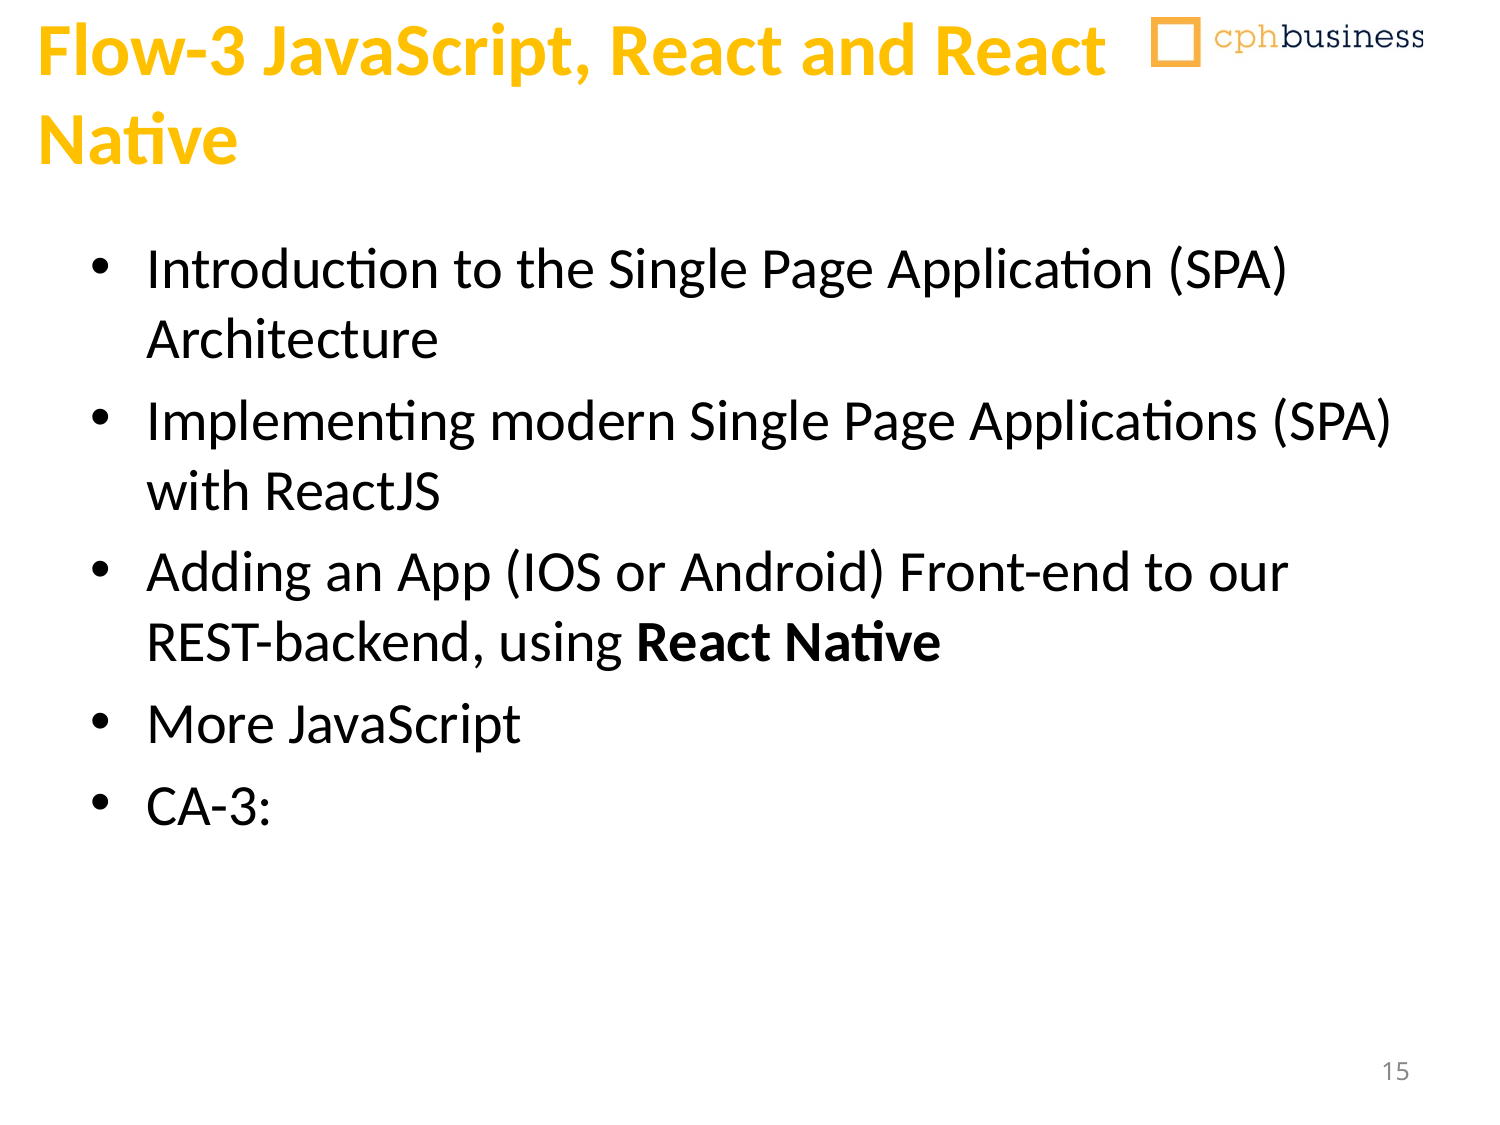

# Flow-3 JavaScript, React and React Native
Introduction to the Single Page Application (SPA) Architecture
Implementing modern Single Page Applications (SPA) with ReactJS
Adding an App (IOS or Android) Front-end to our REST-backend, using React Native
More JavaScript
CA-3: